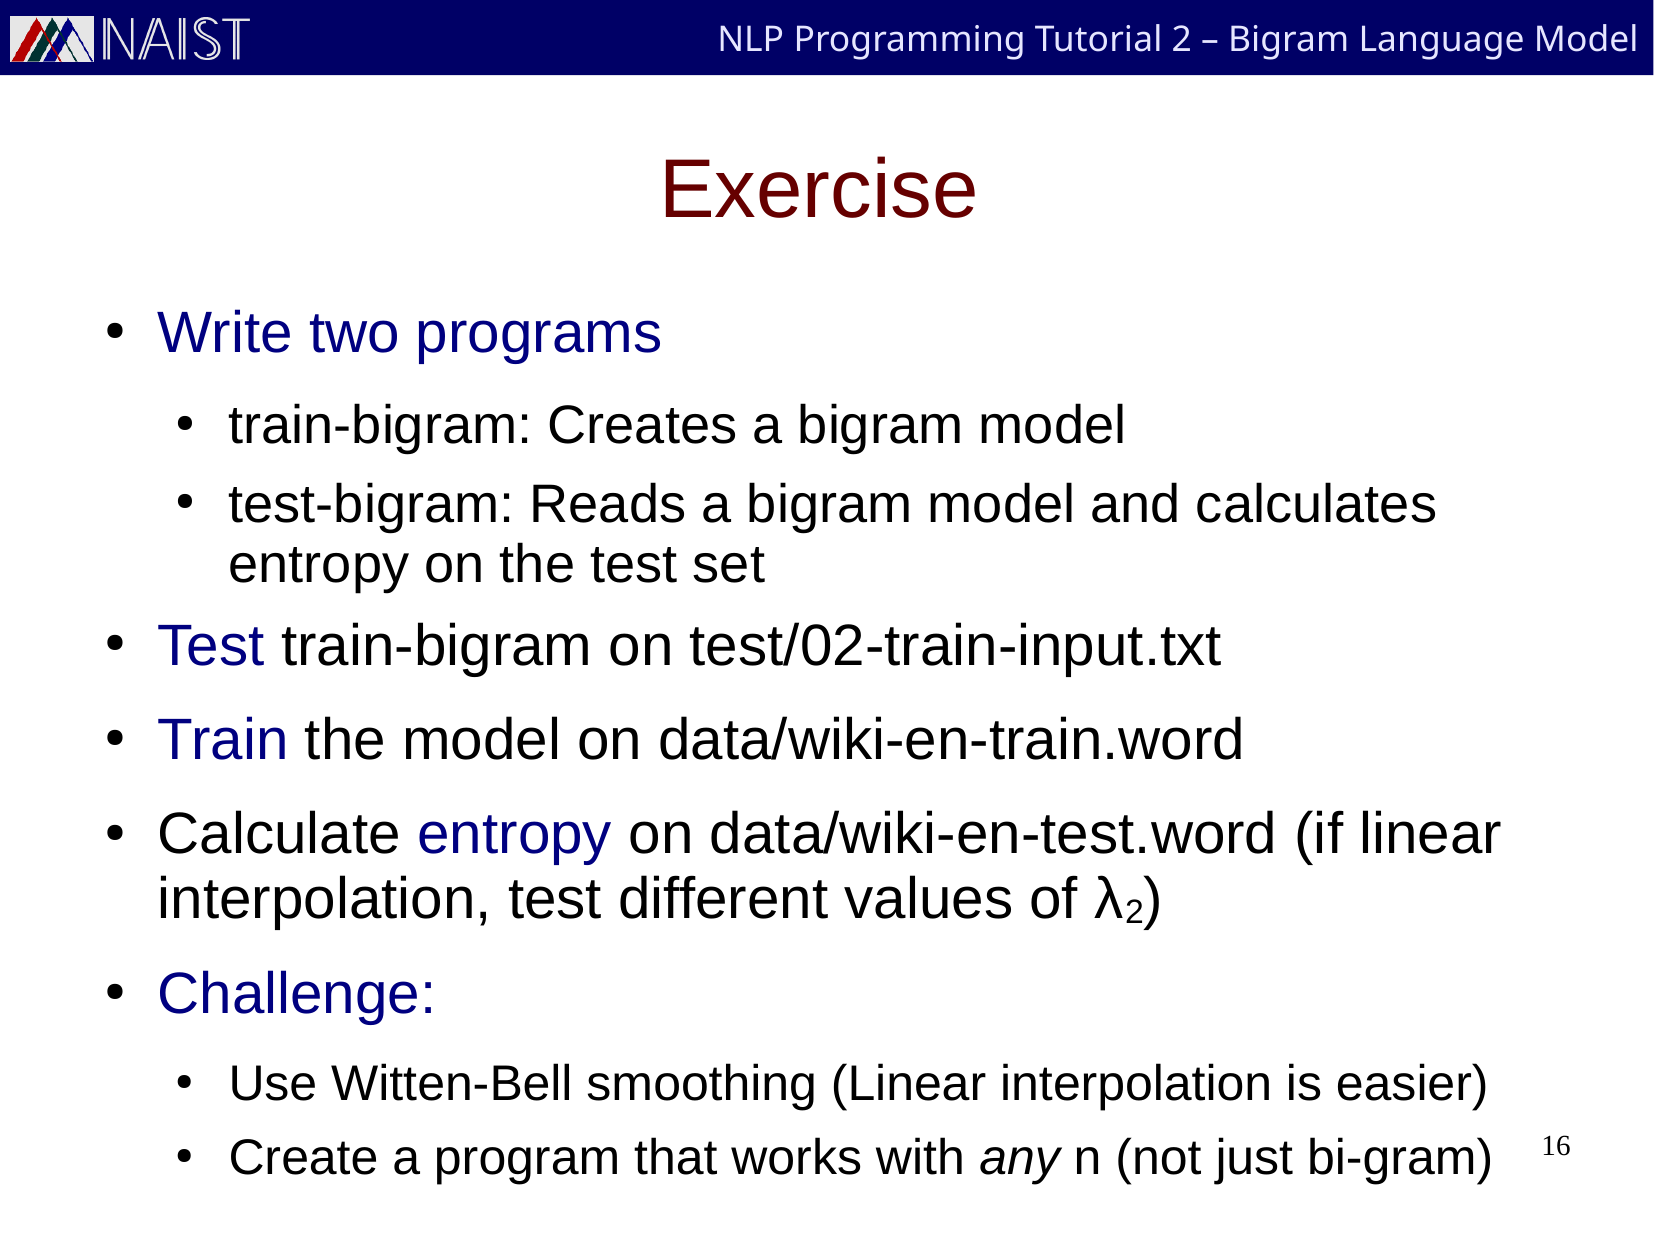

# Exercise
Write two programs
train-bigram: Creates a bigram model
test-bigram: Reads a bigram model and calculates entropy on the test set
Test train-bigram on test/02-train-input.txt
Train the model on data/wiki-en-train.word
Calculate entropy on data/wiki-en-test.word (if linear interpolation, test different values of λ2)
Challenge:
Use Witten-Bell smoothing (Linear interpolation is easier)
Create a program that works with any n (not just bi-gram)
16